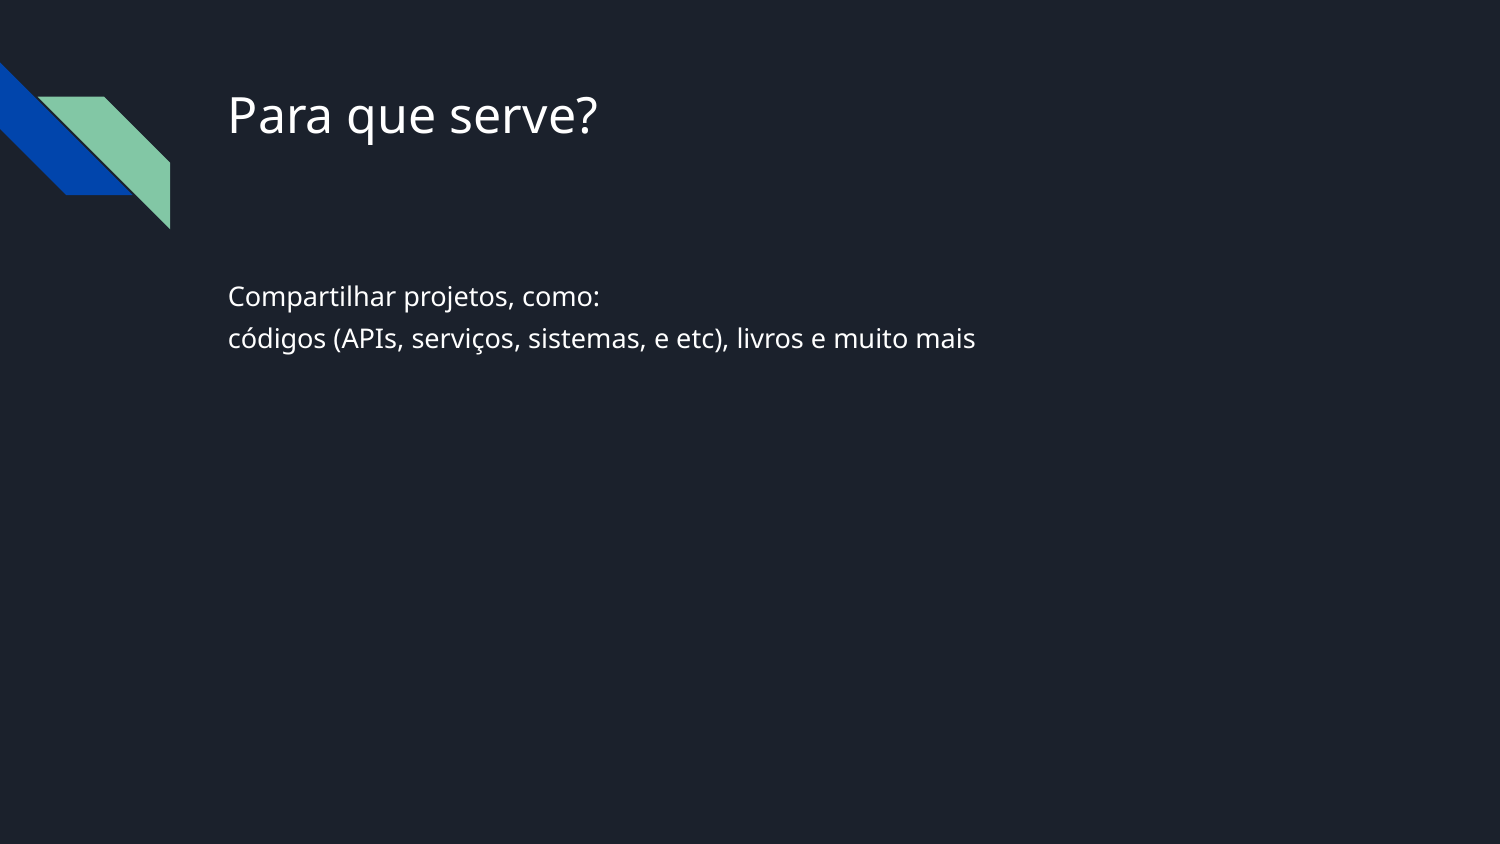

# Para que serve?
Compartilhar projetos, como:
códigos (APIs, serviços, sistemas, e etc), livros e muito mais